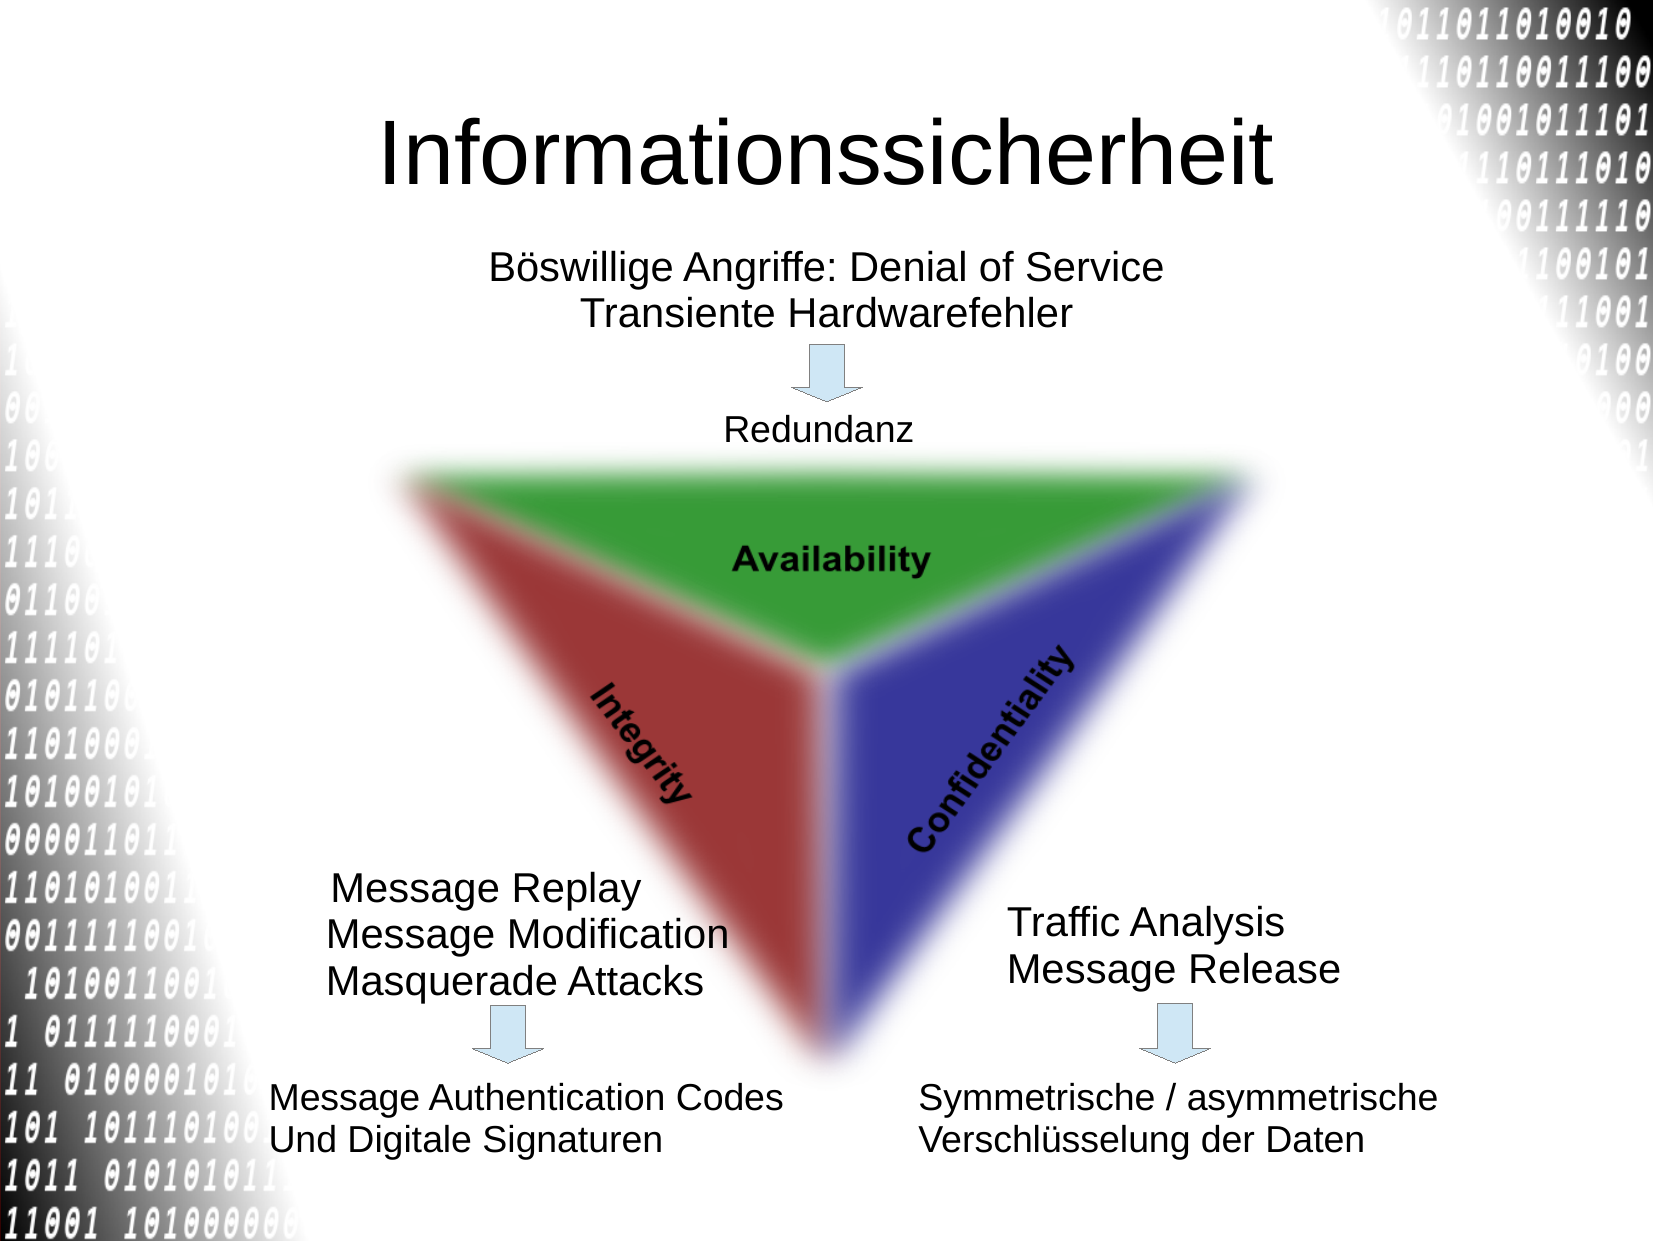

# Informationssicherheit
Böswillige Angriffe: Denial of Service
Transiente Hardwarefehler
Redundanz
 Message Replay
 Message Modification
 Masquerade Attacks
Traffic Analysis
Message Release
Message Authentication Codes
Und Digitale Signaturen
Symmetrische / asymmetrische Verschlüsselung der Daten